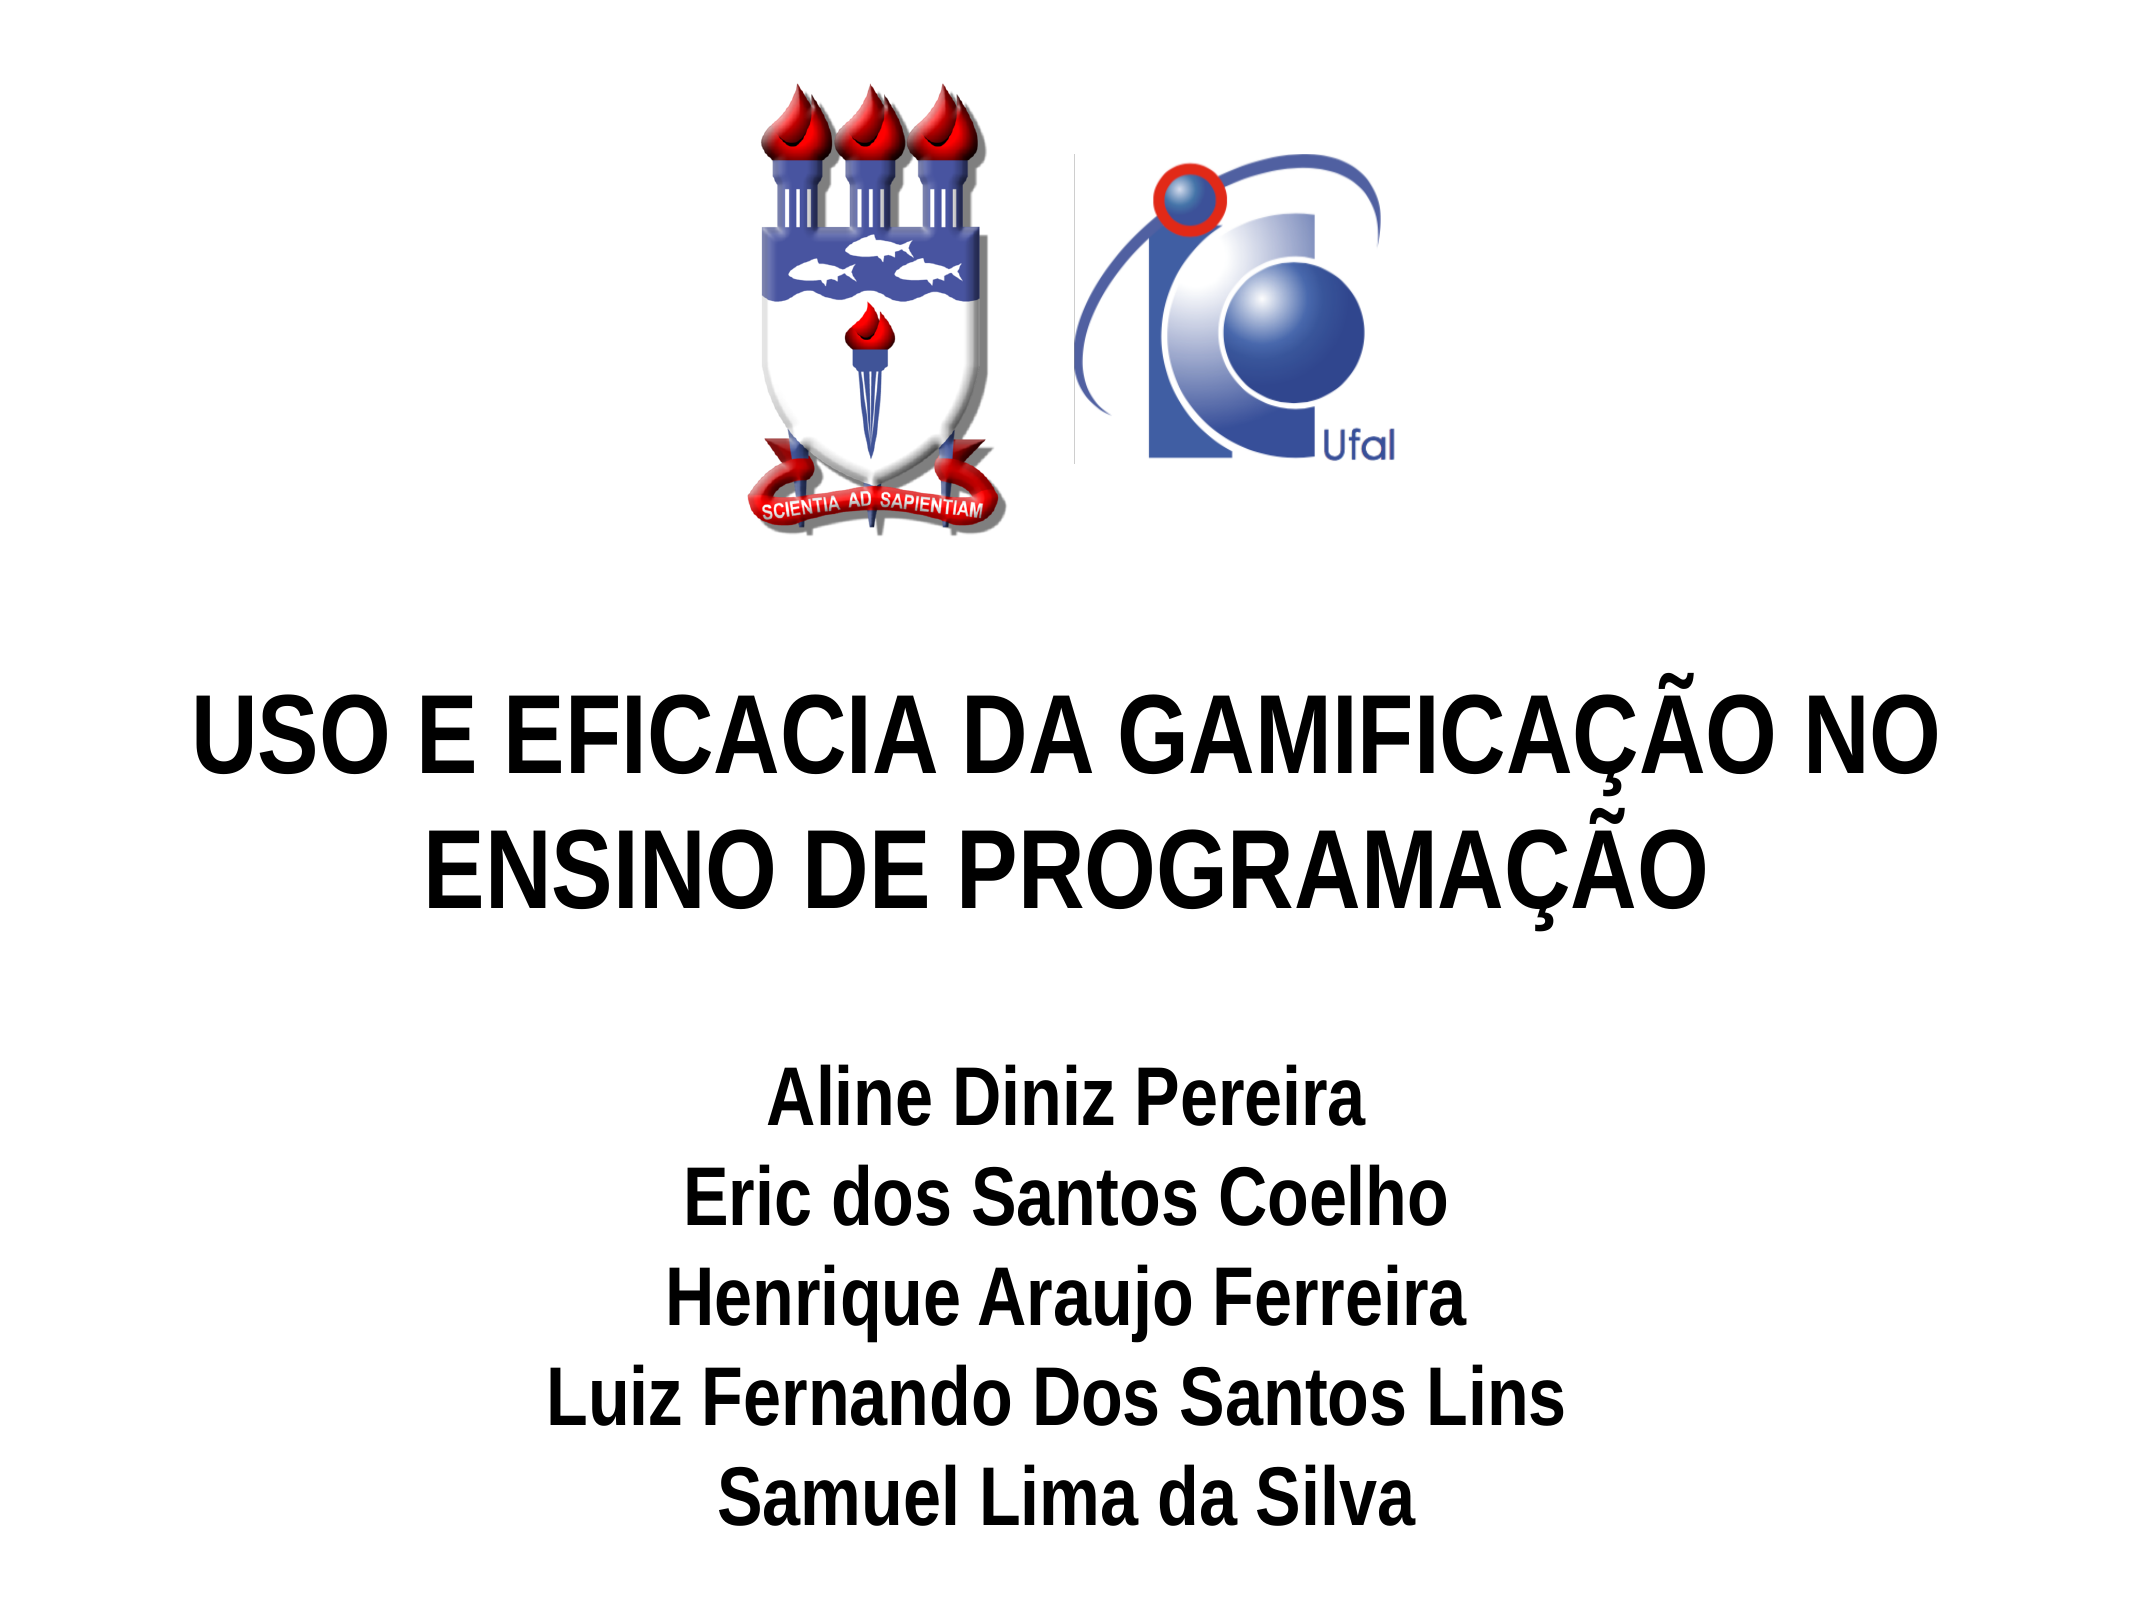

USO E EFICACIA DA GAMIFICAÇÃO NO ENSINO DE PROGRAMAÇÃO
Aline Diniz Pereira
Eric dos Santos Coelho
Henrique Araujo Ferreira
Luiz Fernando Dos Santos Lins
Samuel Lima da Silva